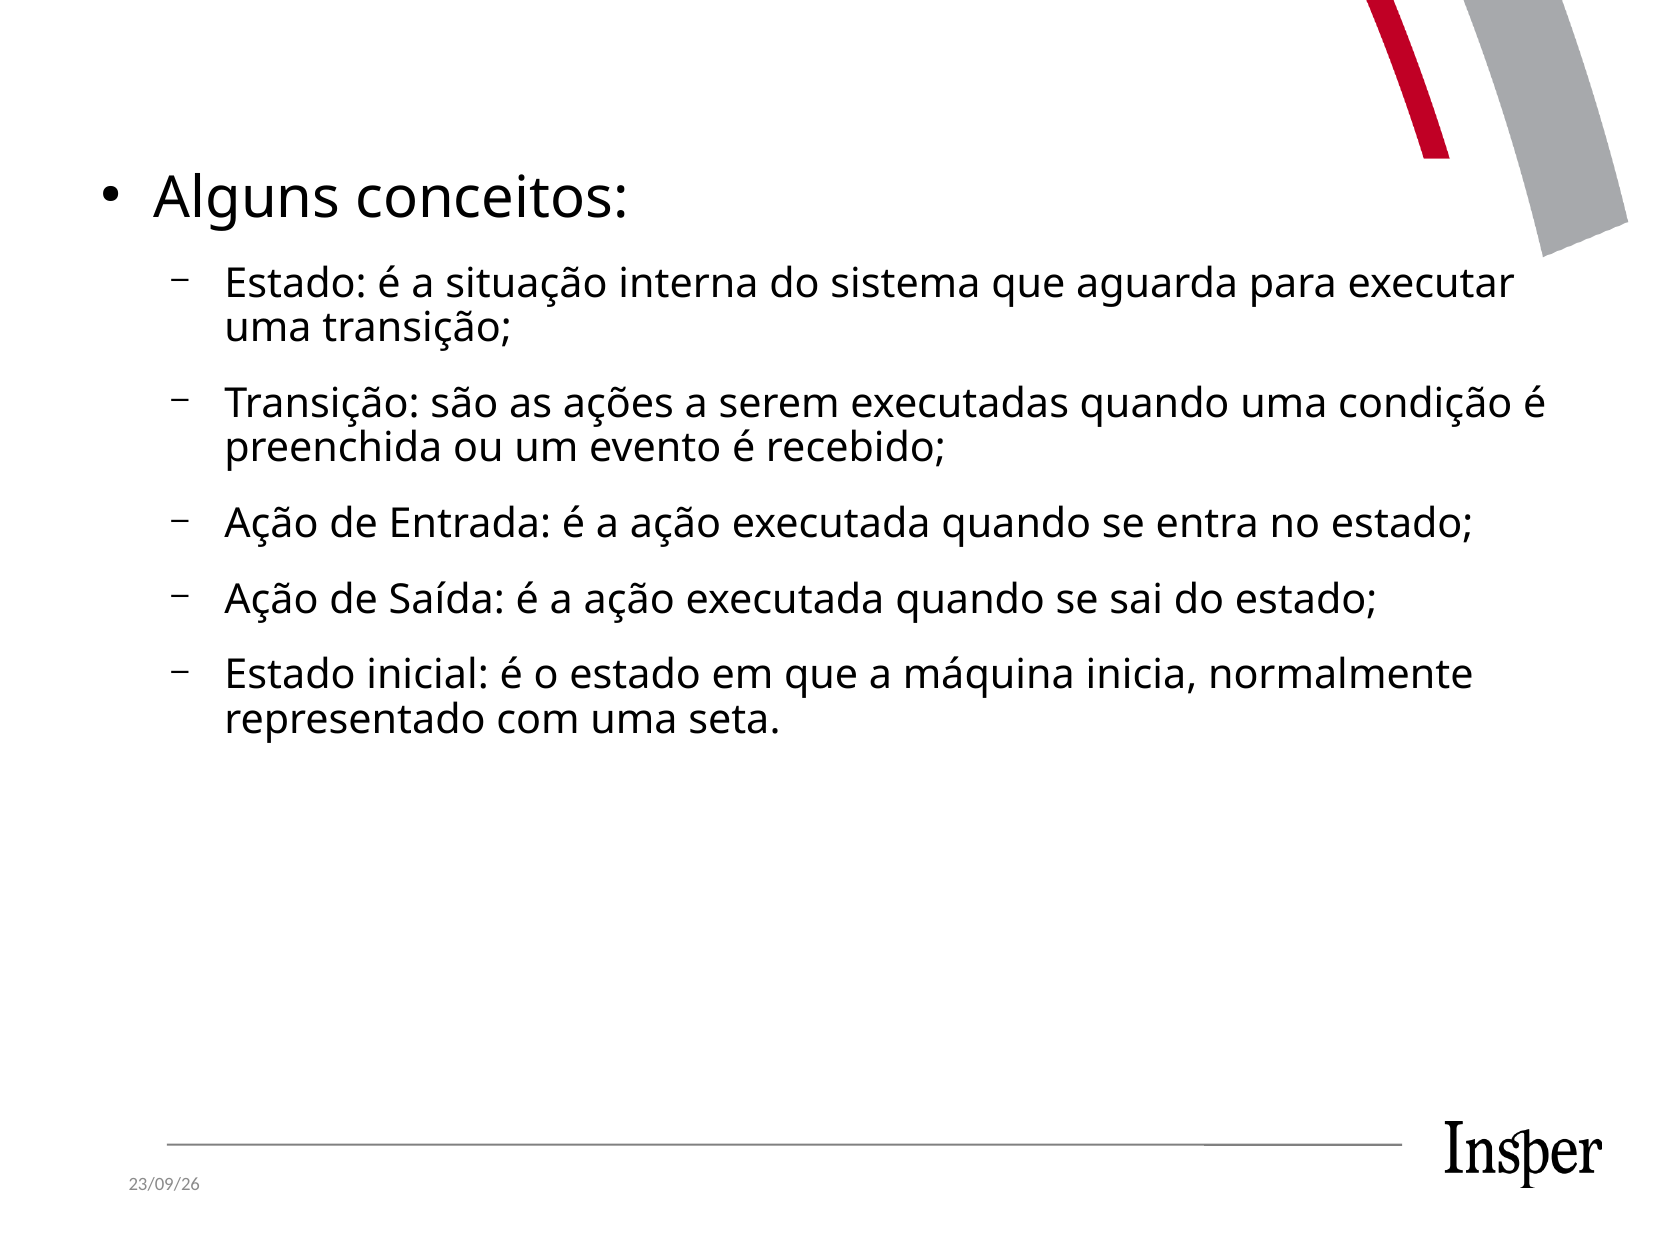

# Alguns conceitos:
Estado: é a situação interna do sistema que aguarda para executar uma transição;
Transição: são as ações a serem executadas quando uma condição é preenchida ou um evento é recebido;
Ação de Entrada: é a ação executada quando se entra no estado;
Ação de Saída: é a ação executada quando se sai do estado;
Estado inicial: é o estado em que a máquina inicia, normalmente representado com uma seta.